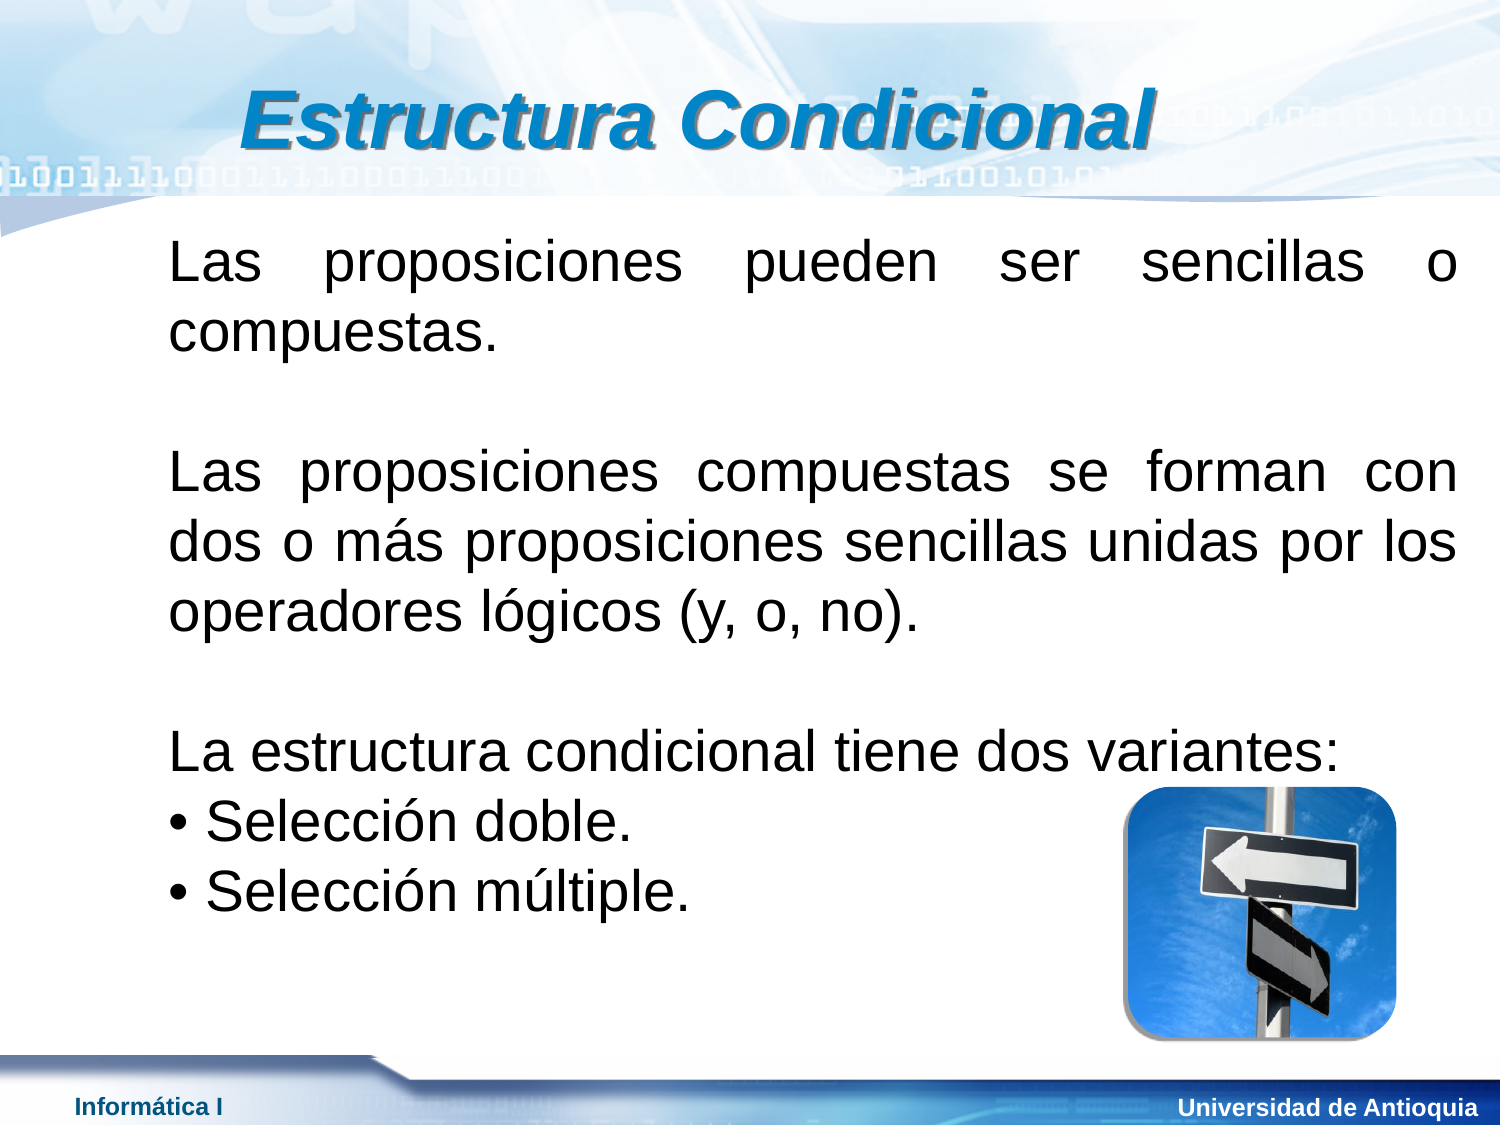

# Estructura Condicional
Las proposiciones pueden ser sencillas o compuestas.
Las proposiciones compuestas se forman con dos o más proposiciones sencillas unidas por los operadores lógicos (y, o, no).
La estructura condicional tiene dos variantes:
• Selección doble.
• Selección múltiple.